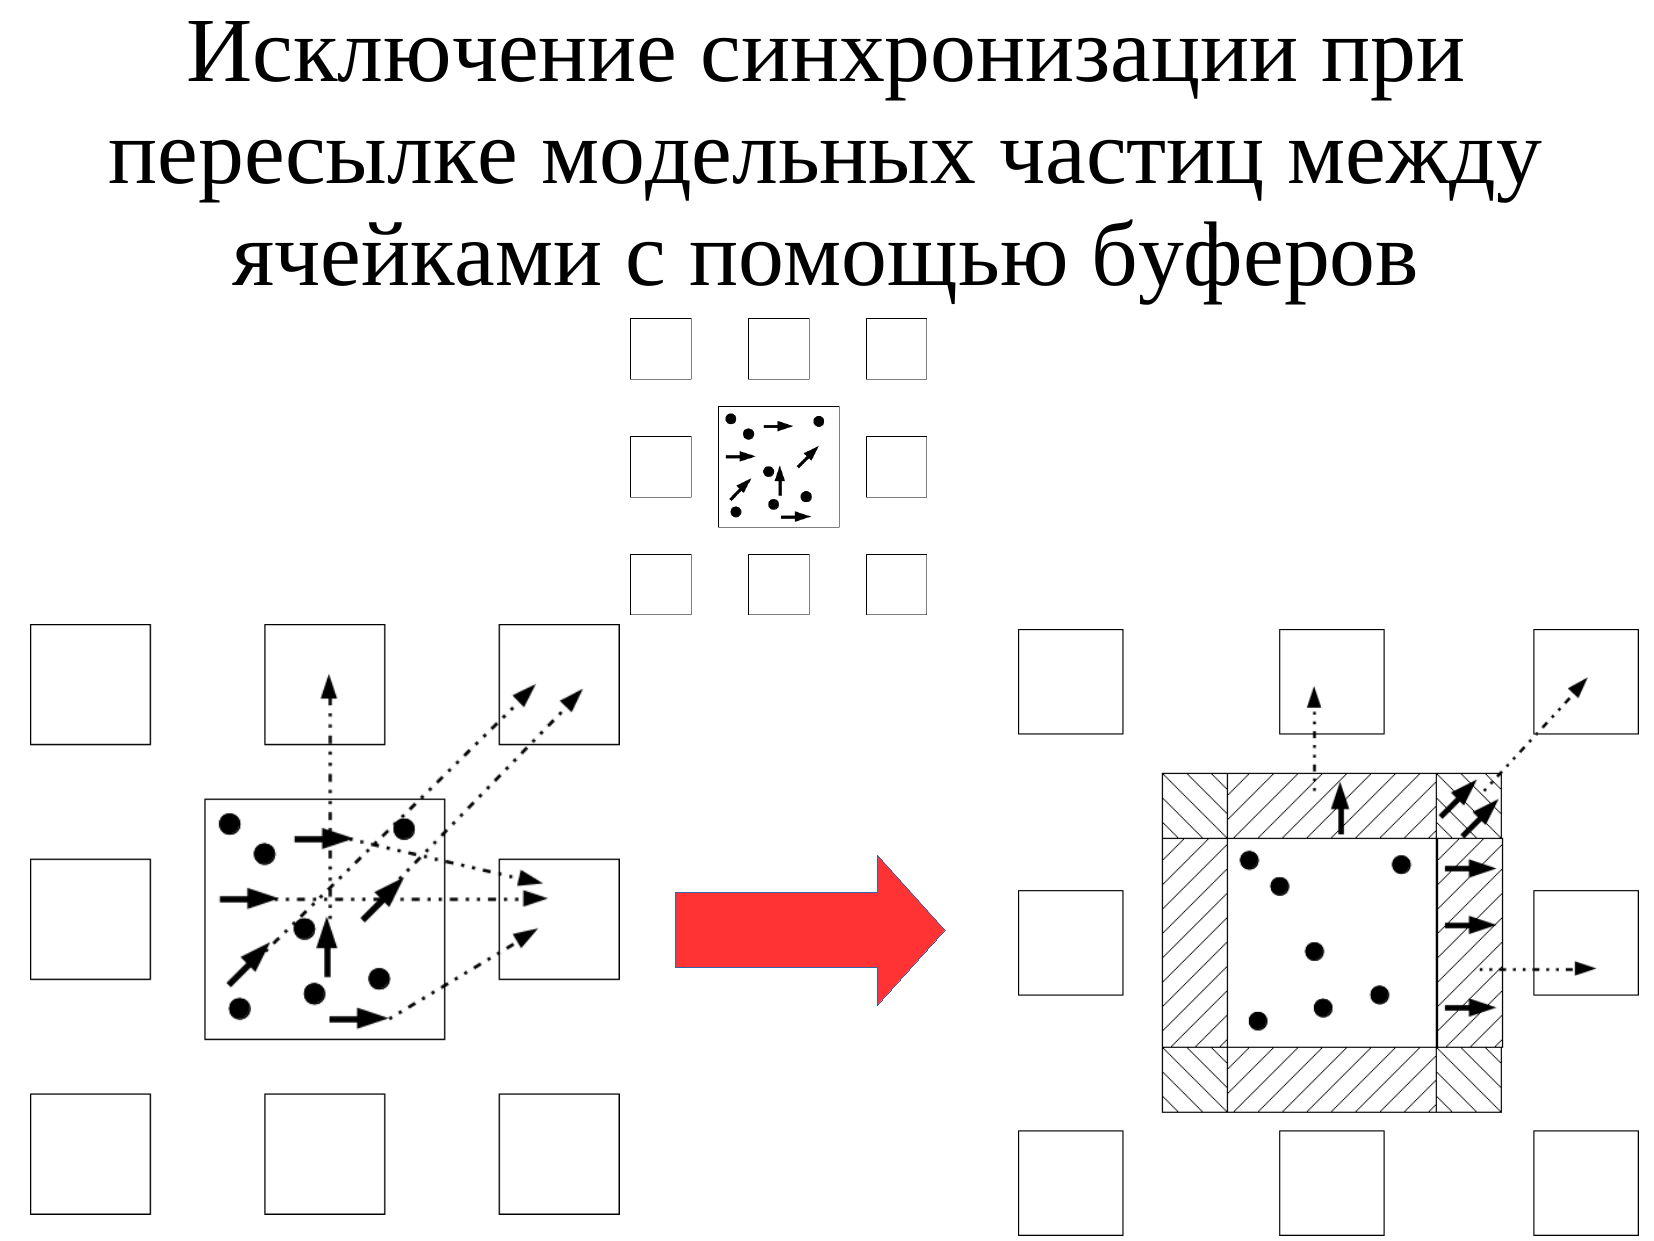

# Исключение синхронизации при пересылке модельных частиц между ячейками с помощью буферов